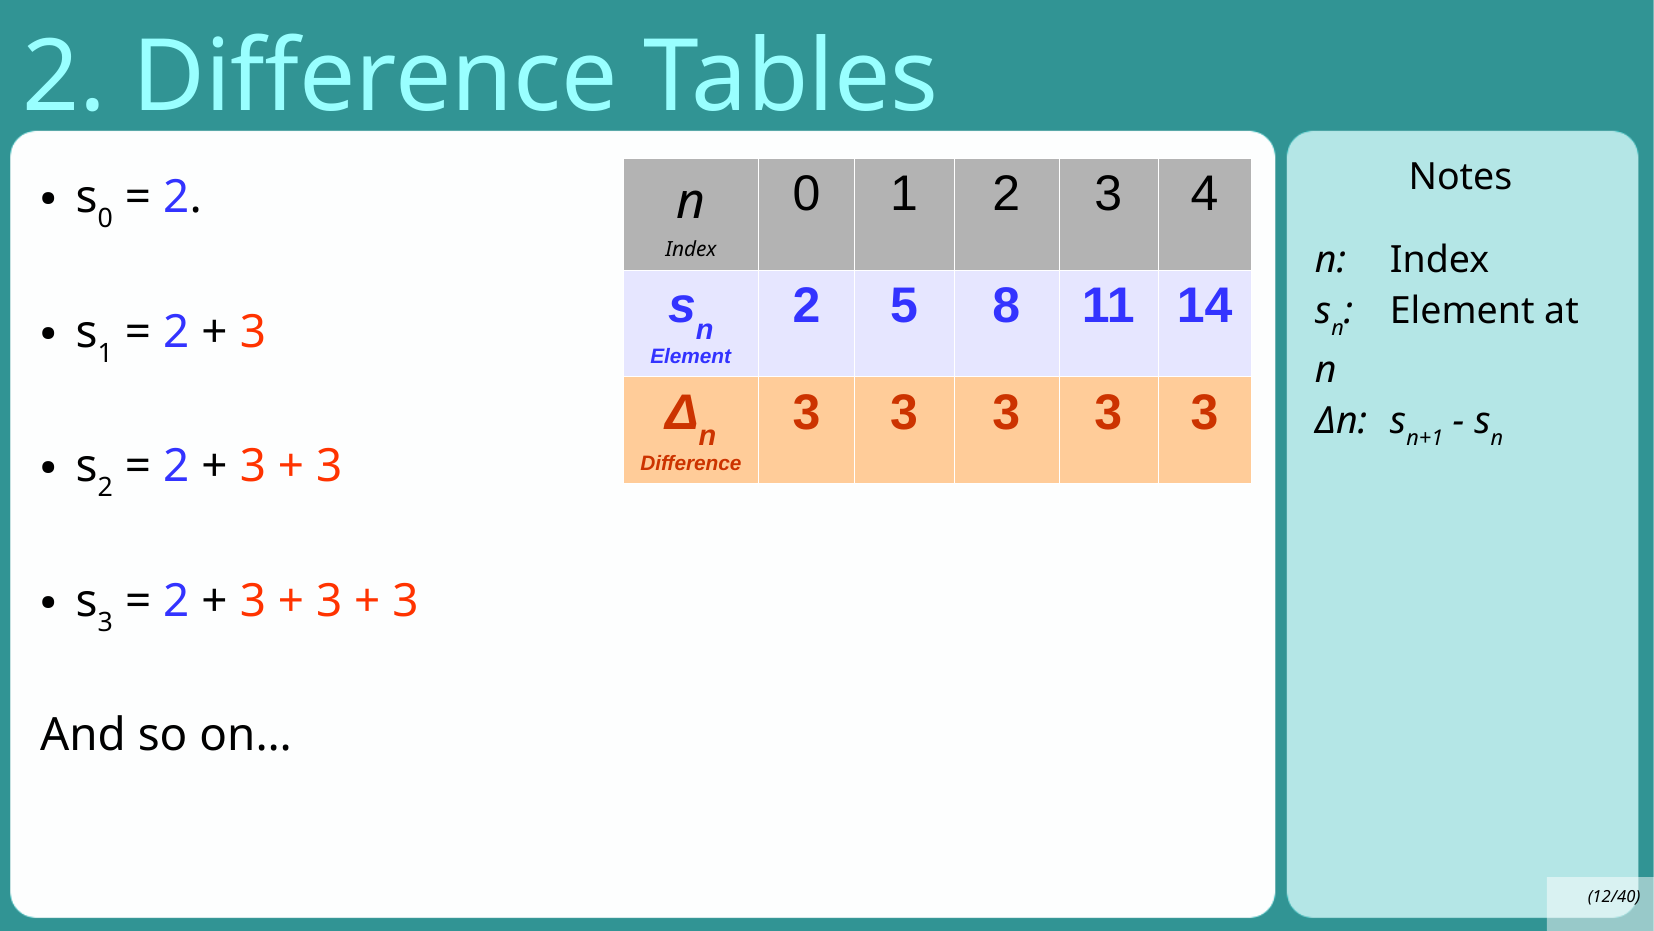

# 2. Difference Tables
Notes
| n Index | 0 | 1 | 2 | 3 | 4 |
| --- | --- | --- | --- | --- | --- |
| sn Element | 2 | 5 | 8 | 11 | 14 |
| Δn Difference | 3 | 3 | 3 | 3 | 3 |
s0 = 2.
s1 = 2 + 3
s2 = 2 + 3 + 3
s3 = 2 + 3 + 3 + 3
And so on…
n: 	Index
sn: 	Element at n
Δn: 	sn+1 - sn